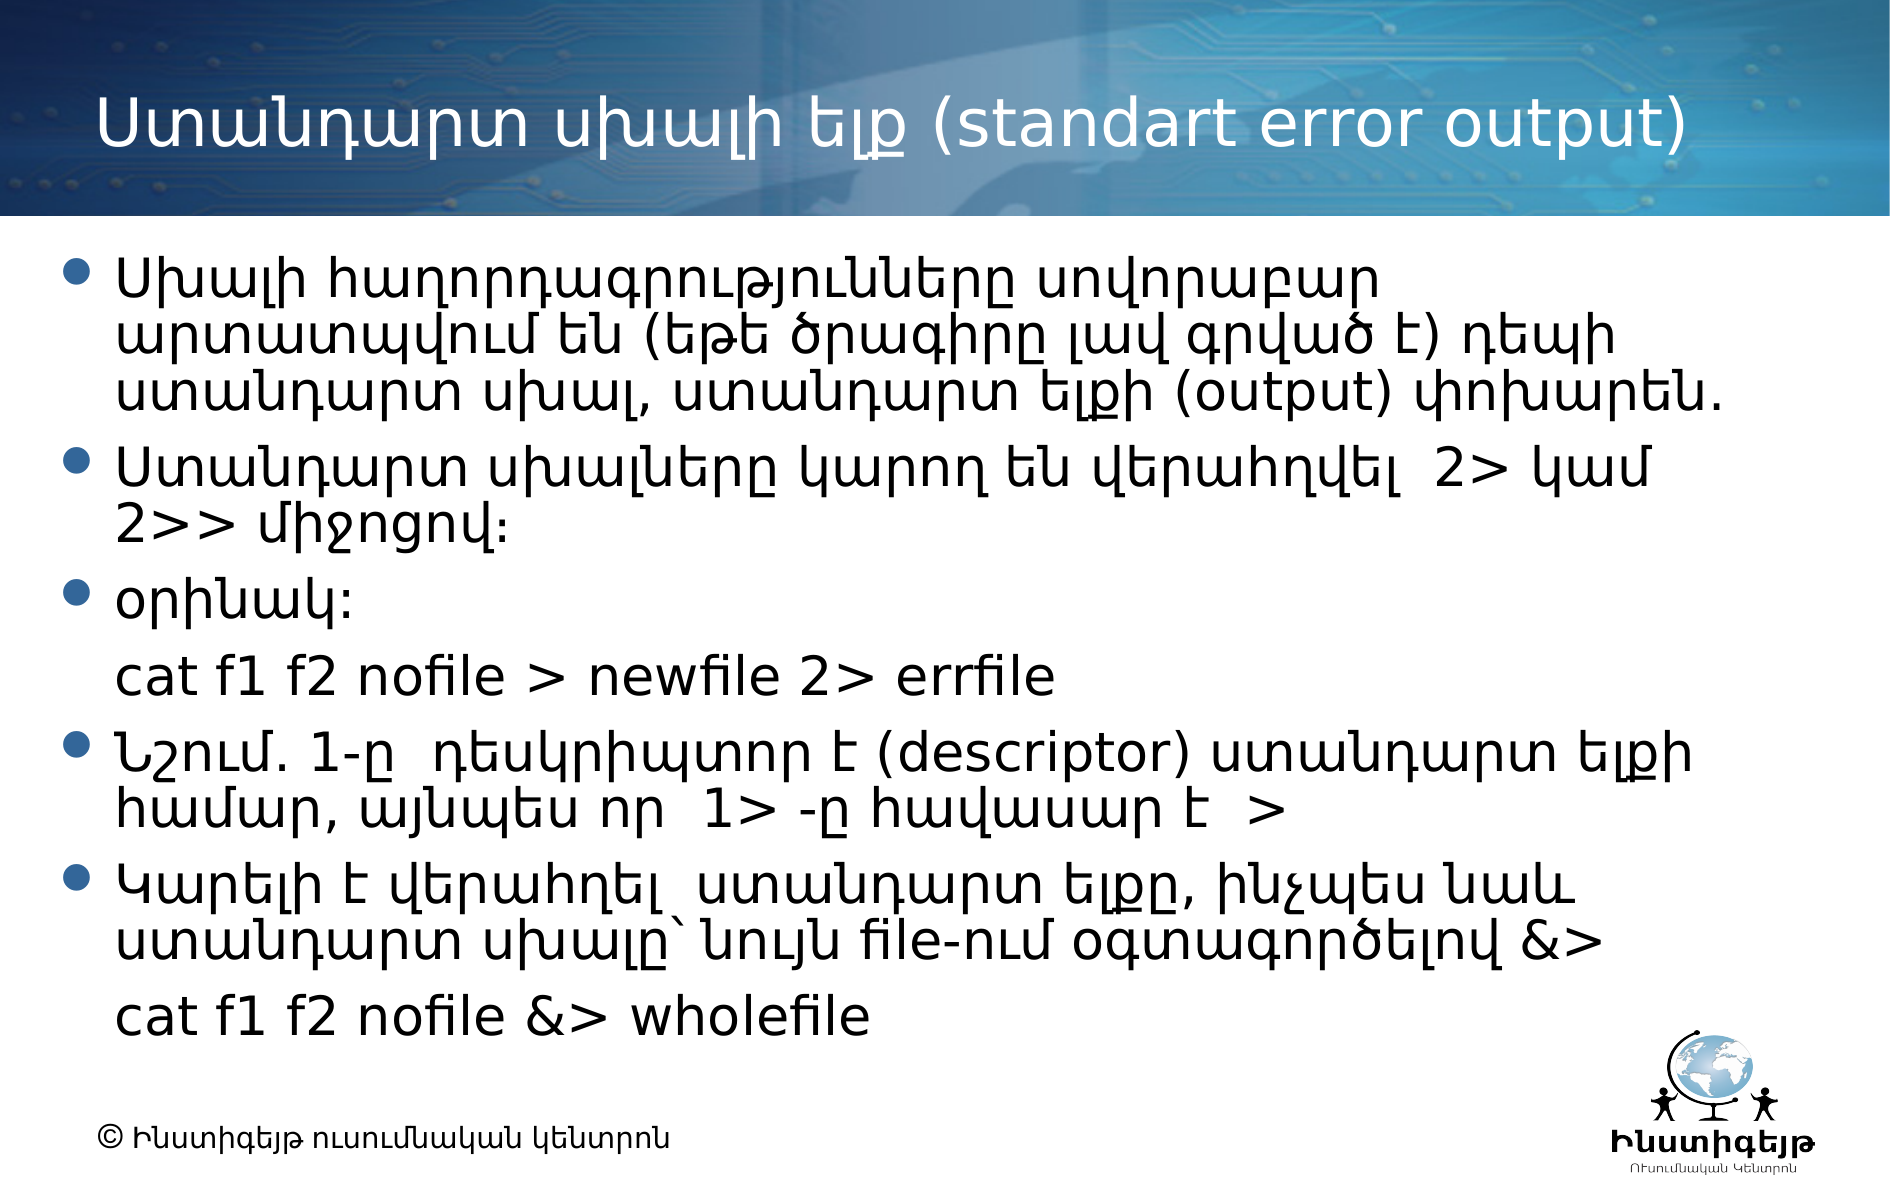

# Ստանդարտ սխալի ելք (standart error output)
Սխալի հաղորդագրությունները սովորաբար արտատպվում են (եթե ծրագիրը լավ գրված է) դեպի ստանդարտ սխալ, ստանդարտ ելքի (output) փոխարեն.
Ստանդարտ սխալները կարող են վերահղվել 2> կամ 2>> միջոցով։
օրինակ:
cat f1 f2 nofile > newfile 2> errfile
Նշում․ 1-ը դեսկրիպտոր է (descriptor) ստանդարտ ելքի համար, այնպես որ 1> -ը հավասար է >
Կարելի է վերահղել ստանդարտ ելքը, ինչպես նաև ստանդարտ սխալը՝ նույն file-ում օգտագործելով &>
cat f1 f2 nofile &> wholefile